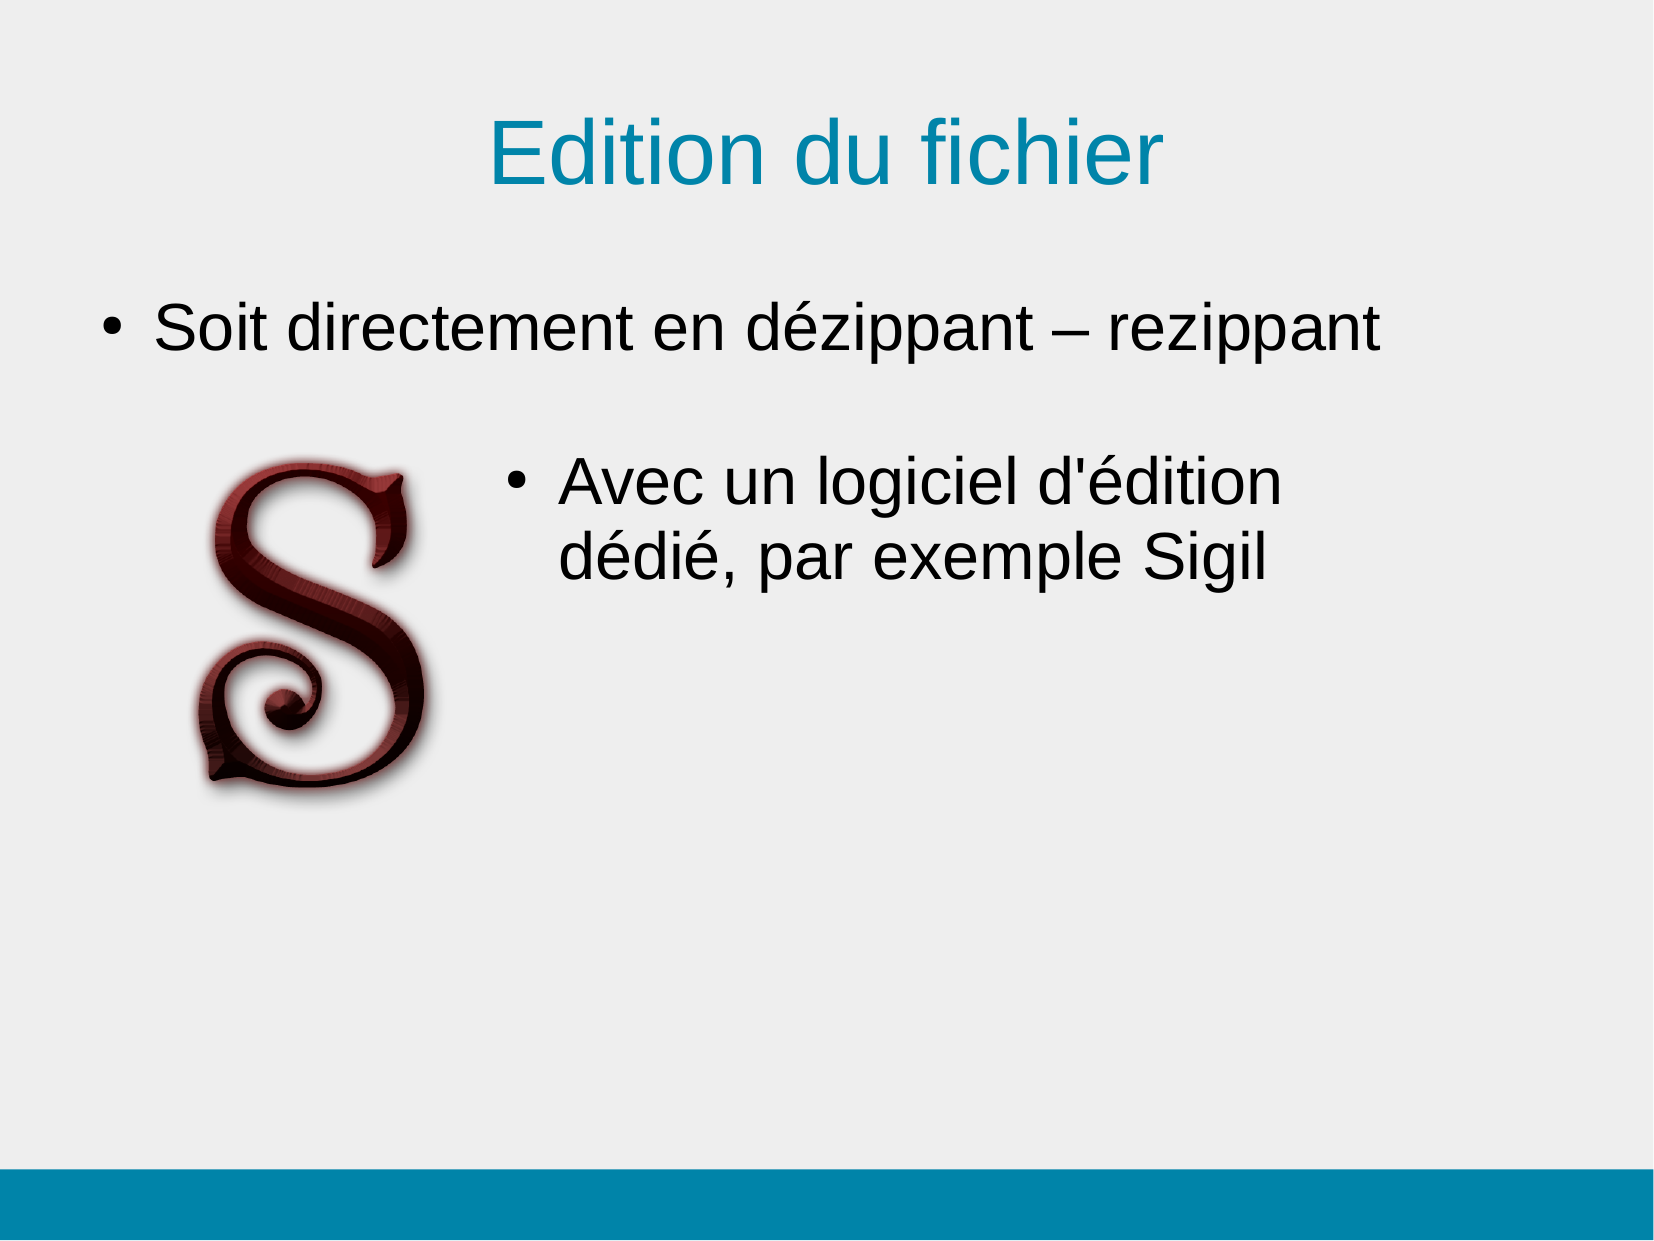

# Edition du fichier
Soit directement en dézippant – rezippant
Avec un logiciel d'édition dédié, par exemple Sigil